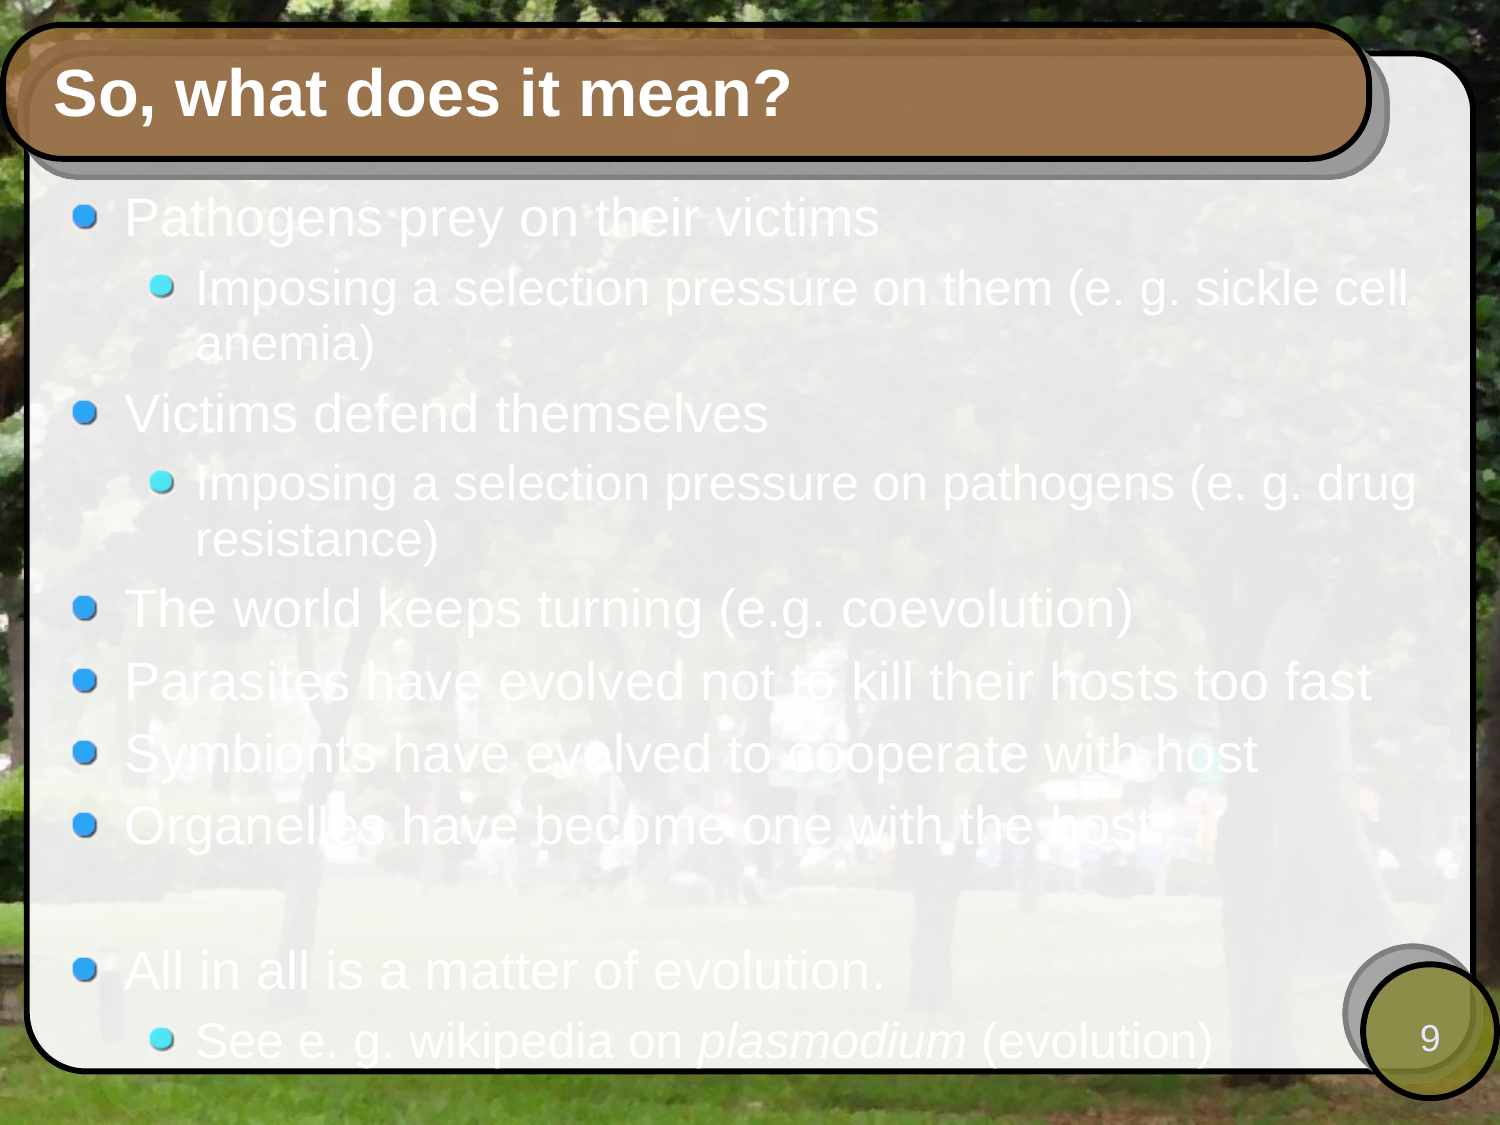

# So, what does it mean?
Pathogens prey on their victims
Imposing a selection pressure on them (e. g. sickle cell anemia)
Victims defend themselves
Imposing a selection pressure on pathogens (e. g. drug resistance)
The world keeps turning (e.g. coevolution)
Parasites have evolved not to kill their hosts too fast
Symbionts have evolved to cooperate with host
Organelles have become one with the host.
All in all is a matter of evolution.
See e. g. wikipedia on plasmodium (evolution)
9